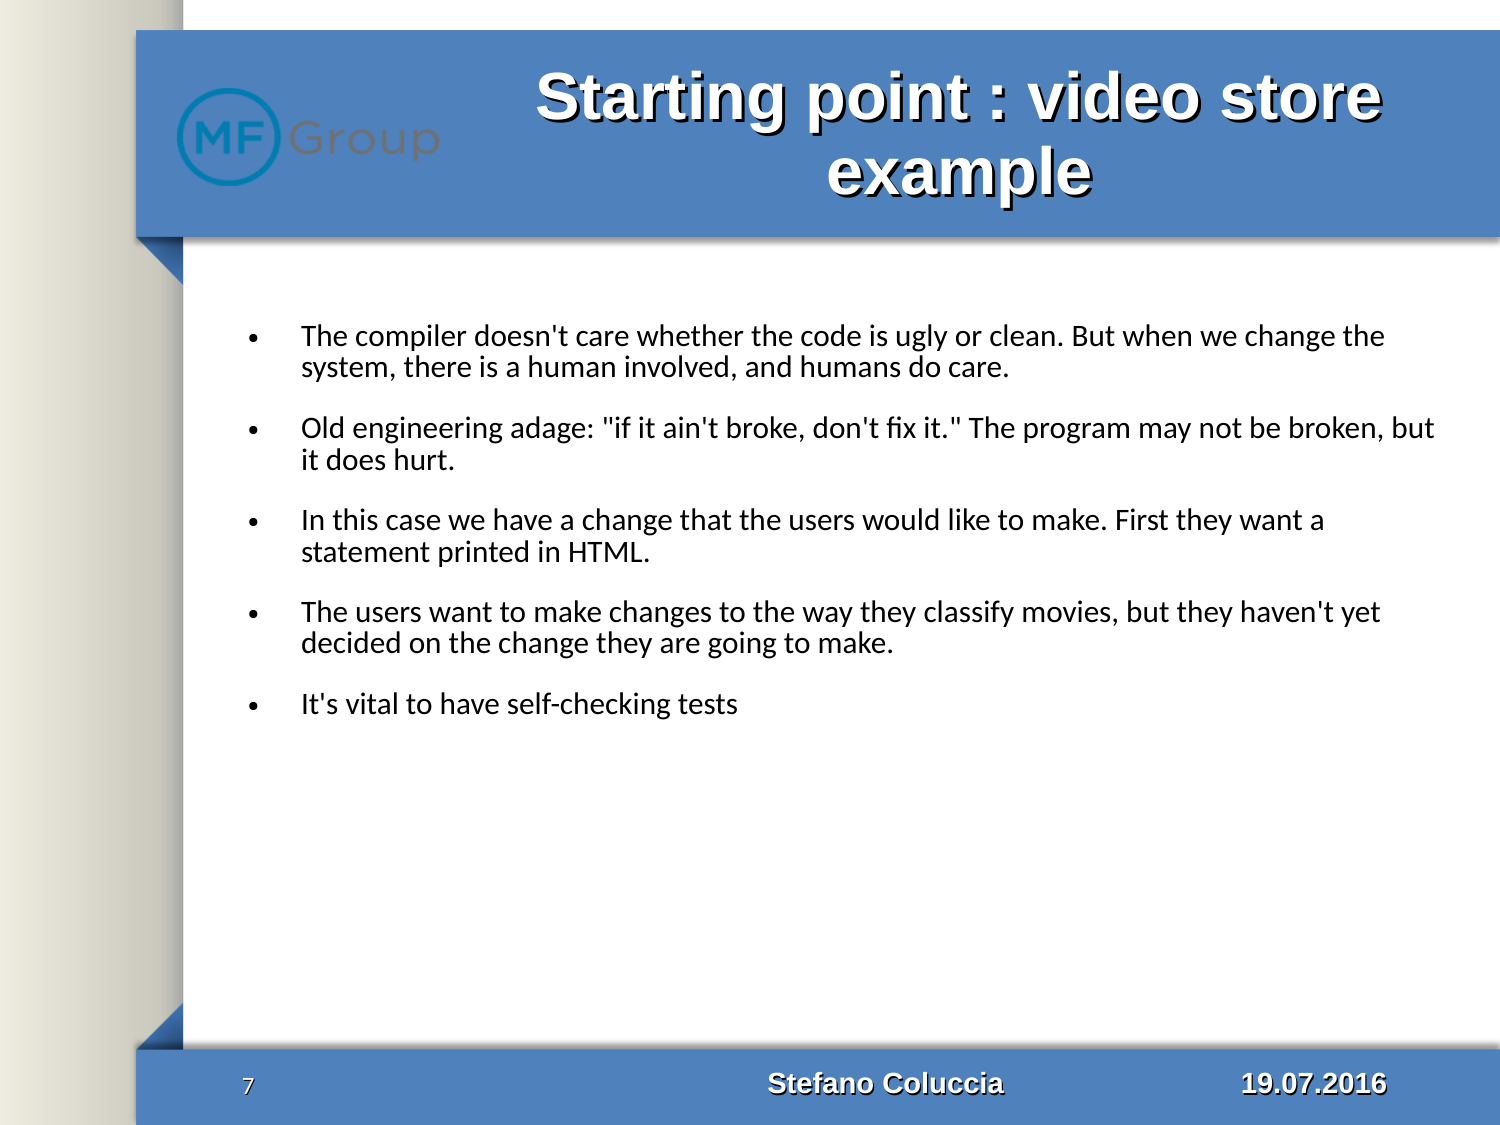

# Starting point : video store example
The compiler doesn't care whether the code is ugly or clean. But when we change the system, there is a human involved, and humans do care.
Old engineering adage: "if it ain't broke, don't fix it." The program may not be broken, but it does hurt.
In this case we have a change that the users would like to make. First they want a statement printed in HTML.
The users want to make changes to the way they classify movies, but they haven't yet decided on the change they are going to make.
It's vital to have self-checking tests
7
Stefano Coluccia
19.07.2016